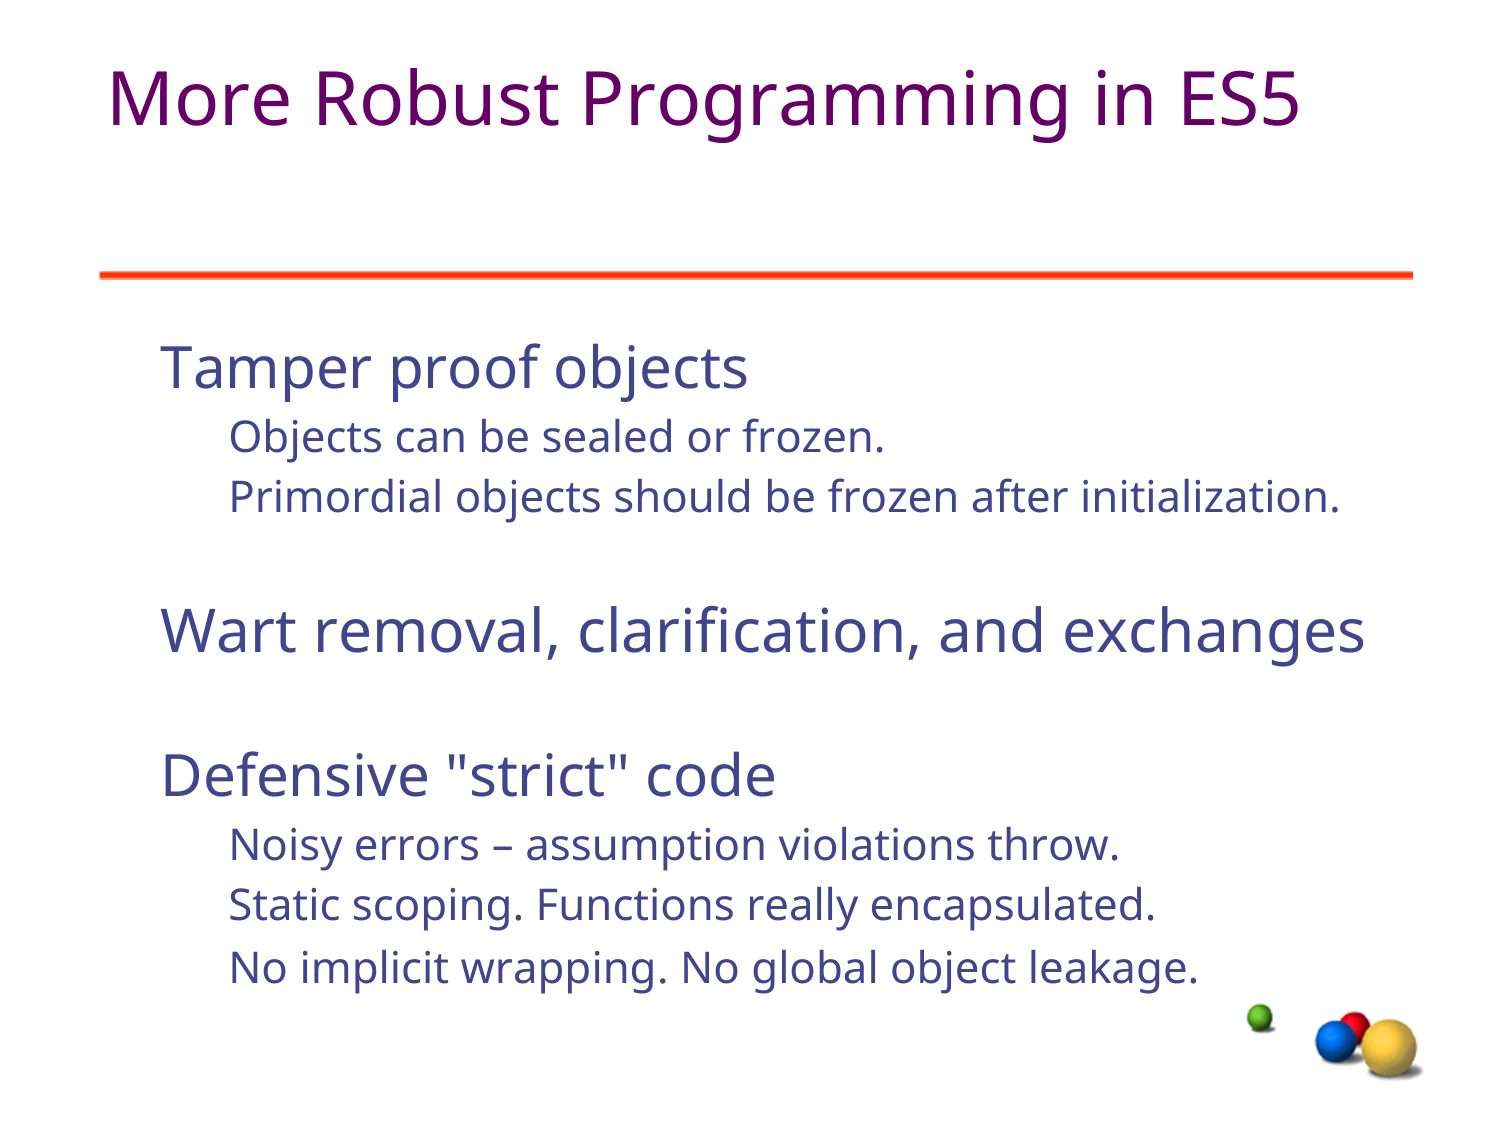

# More Robust Programming in ES5
Tamper proof objects
Objects can be sealed or frozen.
Primordial objects should be frozen after initialization.
Wart removal, clarification, and exchanges
Defensive "strict" code
Noisy errors – assumption violations throw.
Static scoping. Functions really encapsulated.
No implicit wrapping. No global object leakage.